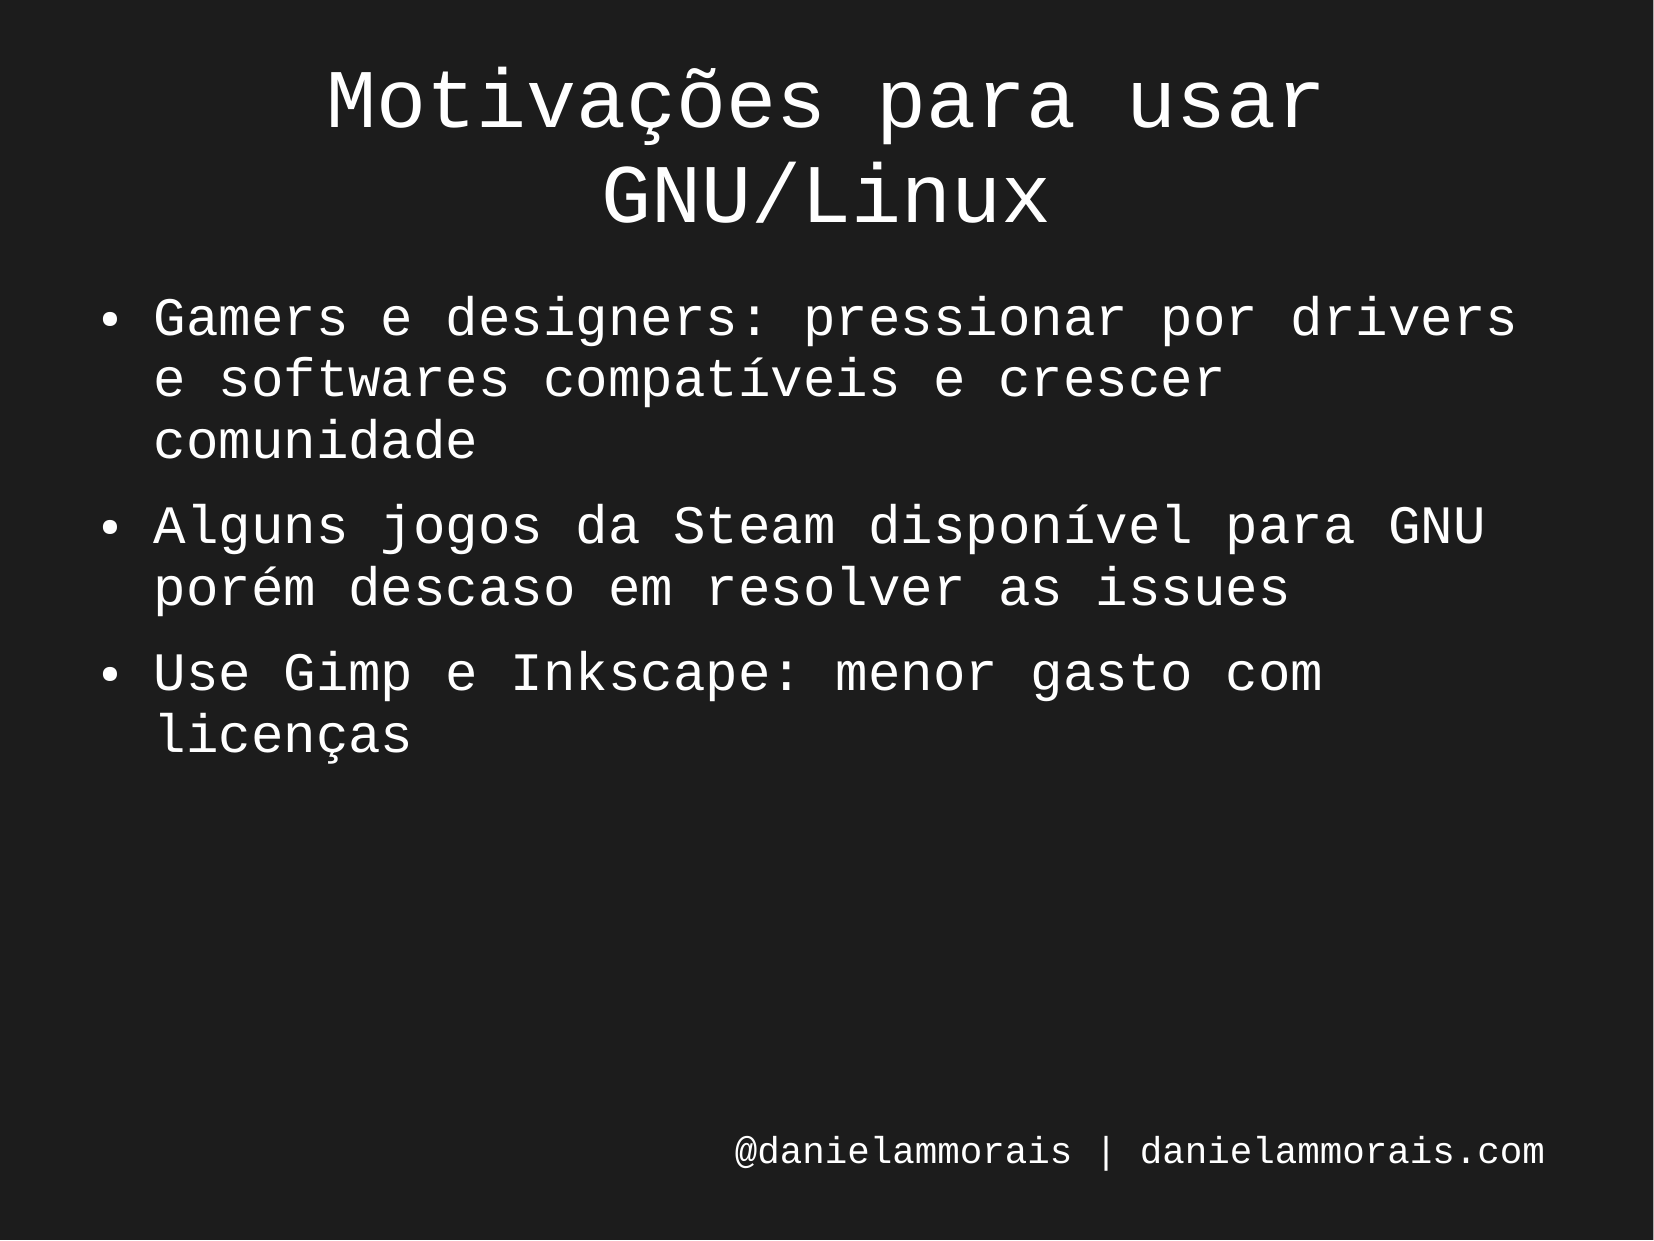

# Motivações para usar GNU/Linux
Gamers e designers: pressionar por drivers e softwares compatíveis e crescer comunidade
Alguns jogos da Steam disponível para GNU porém descaso em resolver as issues
Use Gimp e Inkscape: menor gasto com licenças
@danielammorais | danielammorais.com